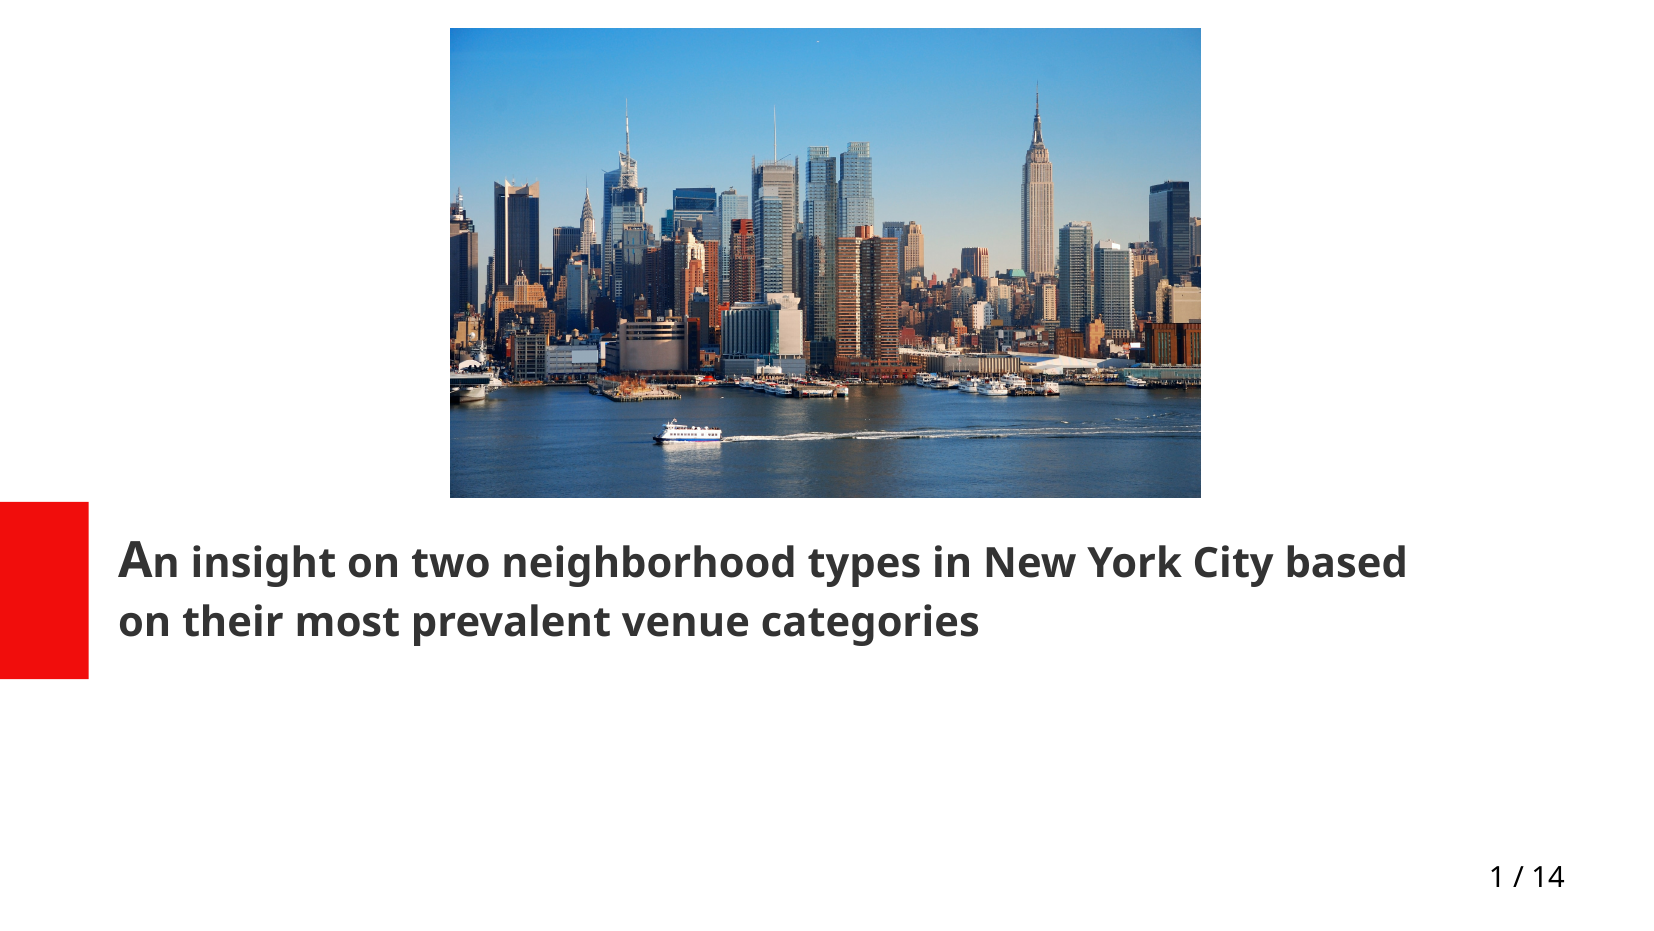

# An insight on two neighborhood types in New York City based on their most prevalent venue categories
1